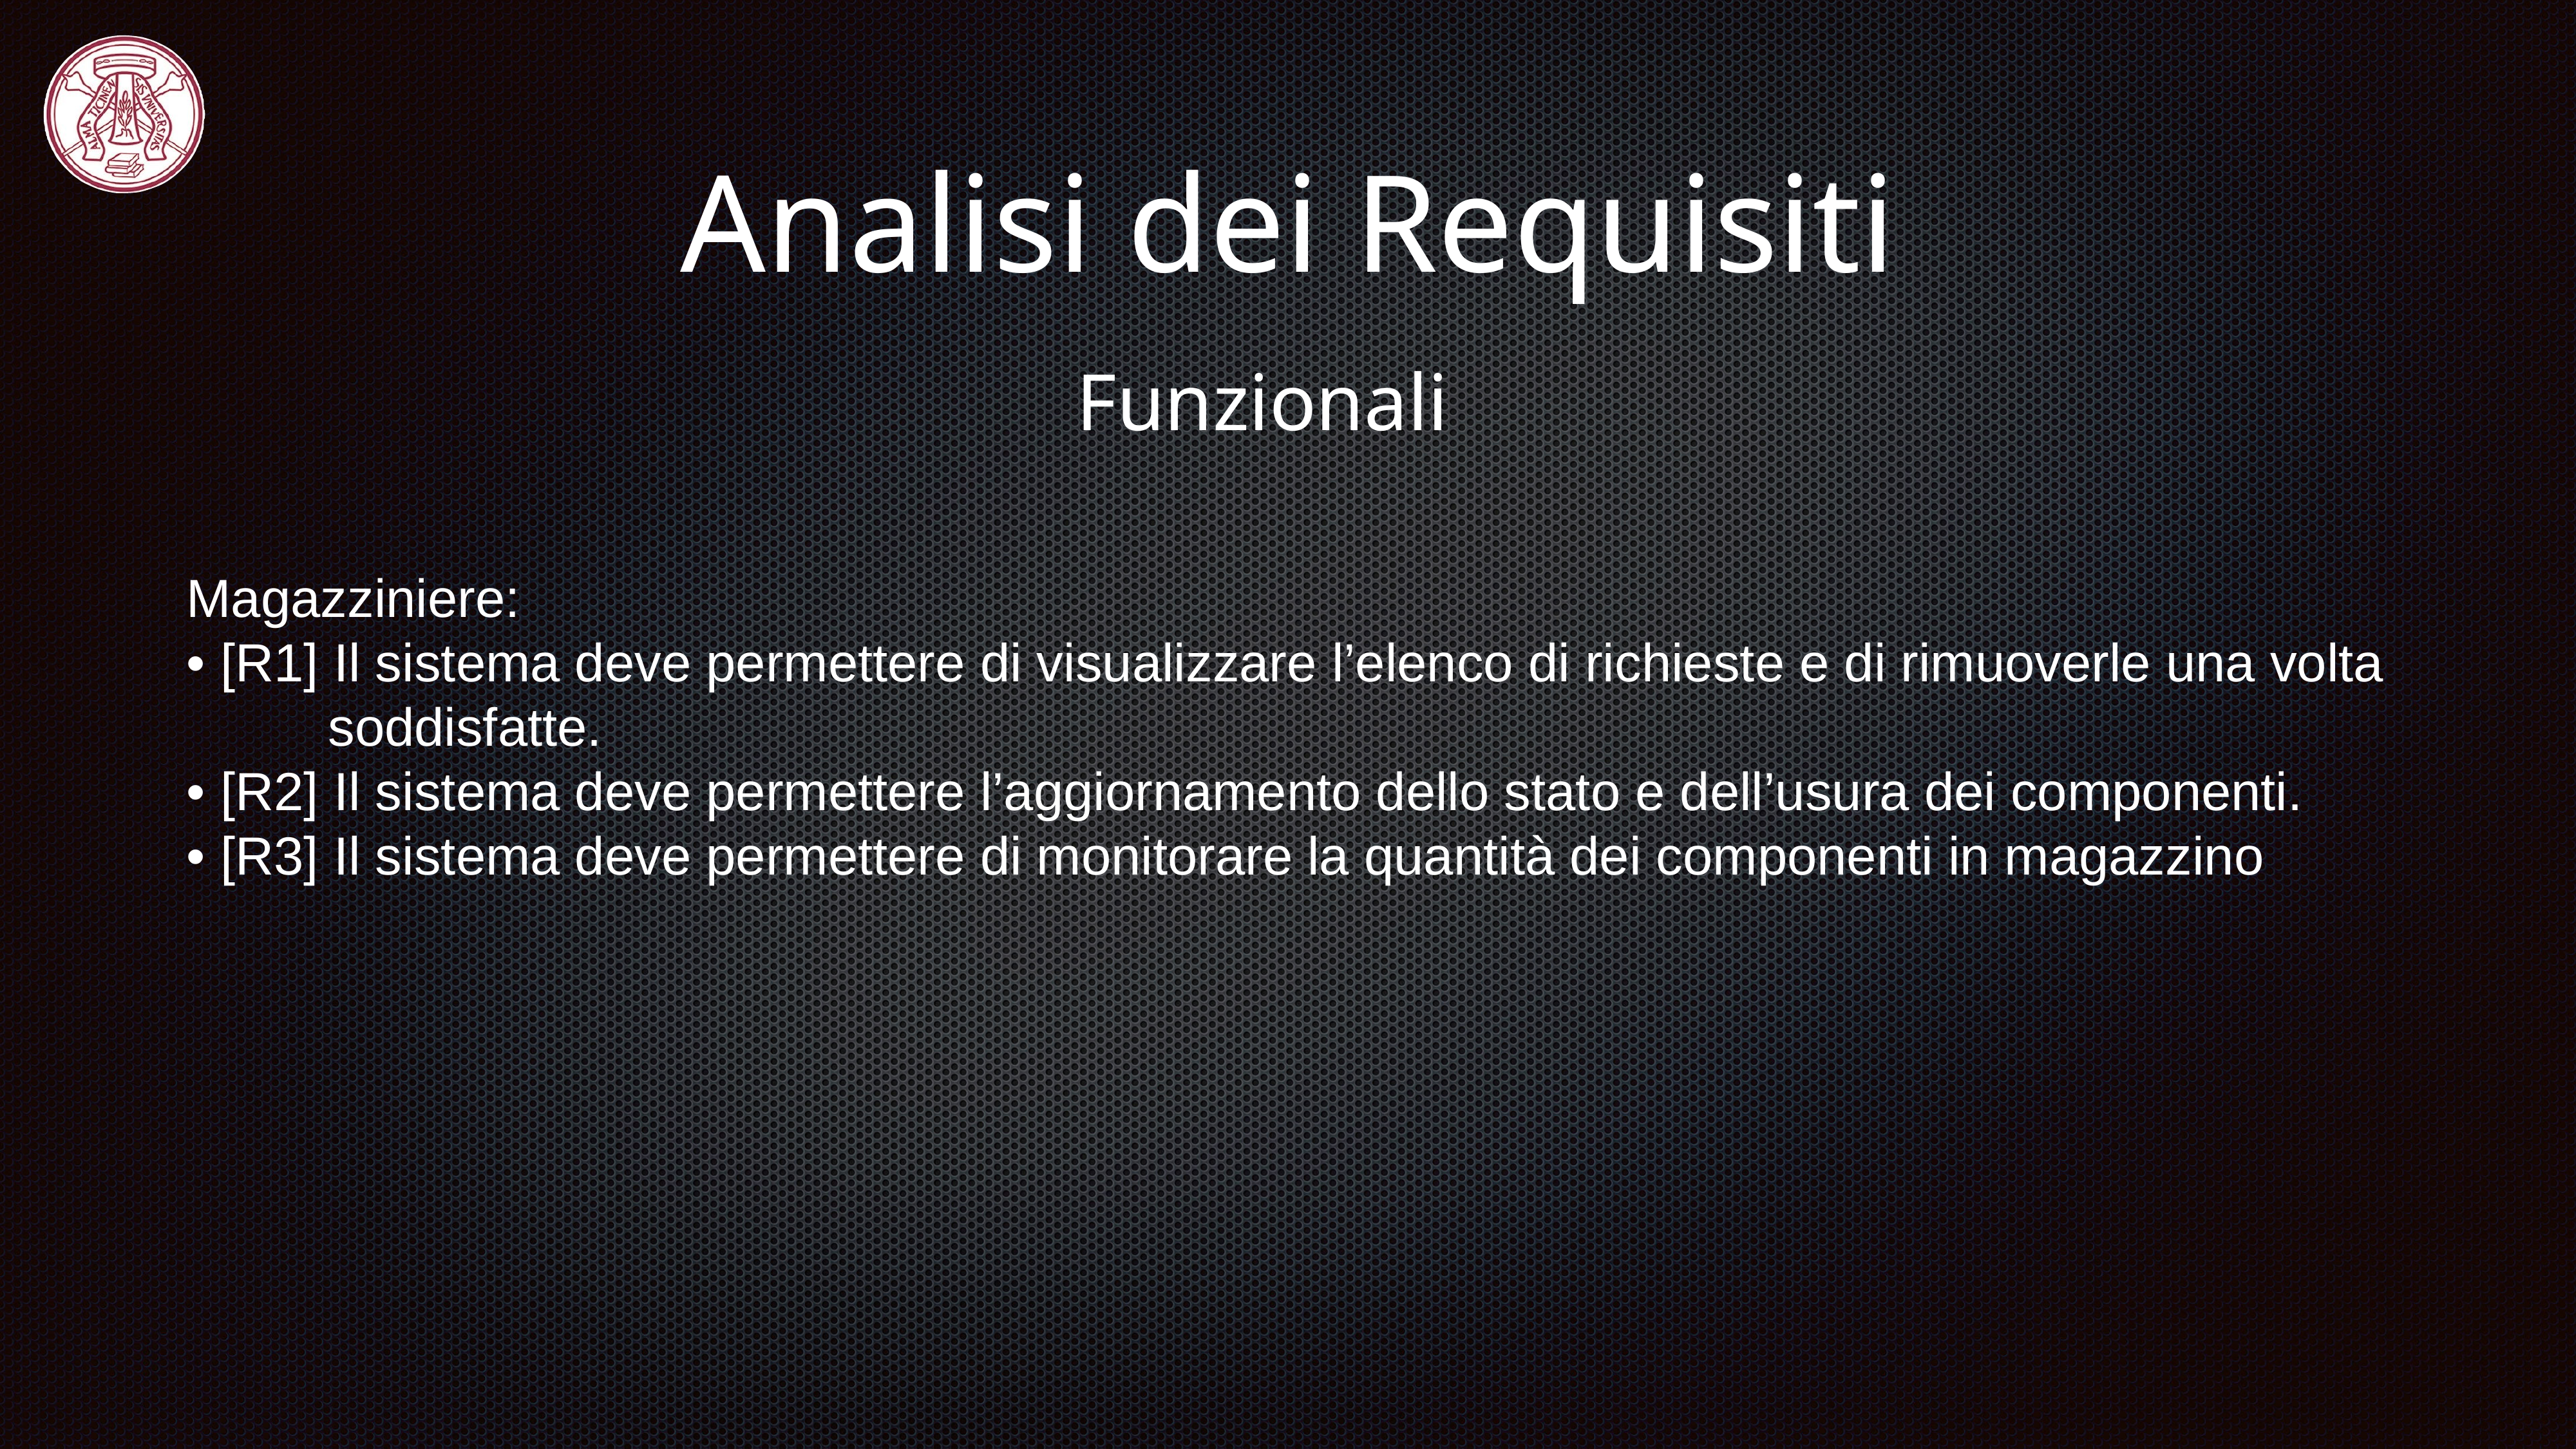

# Analisi dei Requisiti
Funzionali
Magazziniere:
• [R1] Il sistema deve permettere di visualizzare l’elenco di richieste e di rimuoverle una volta 	 soddisfatte.
• [R2] Il sistema deve permettere l’aggiornamento dello stato e dell’usura dei componenti.
• [R3] Il sistema deve permettere di monitorare la quantità dei componenti in magazzino